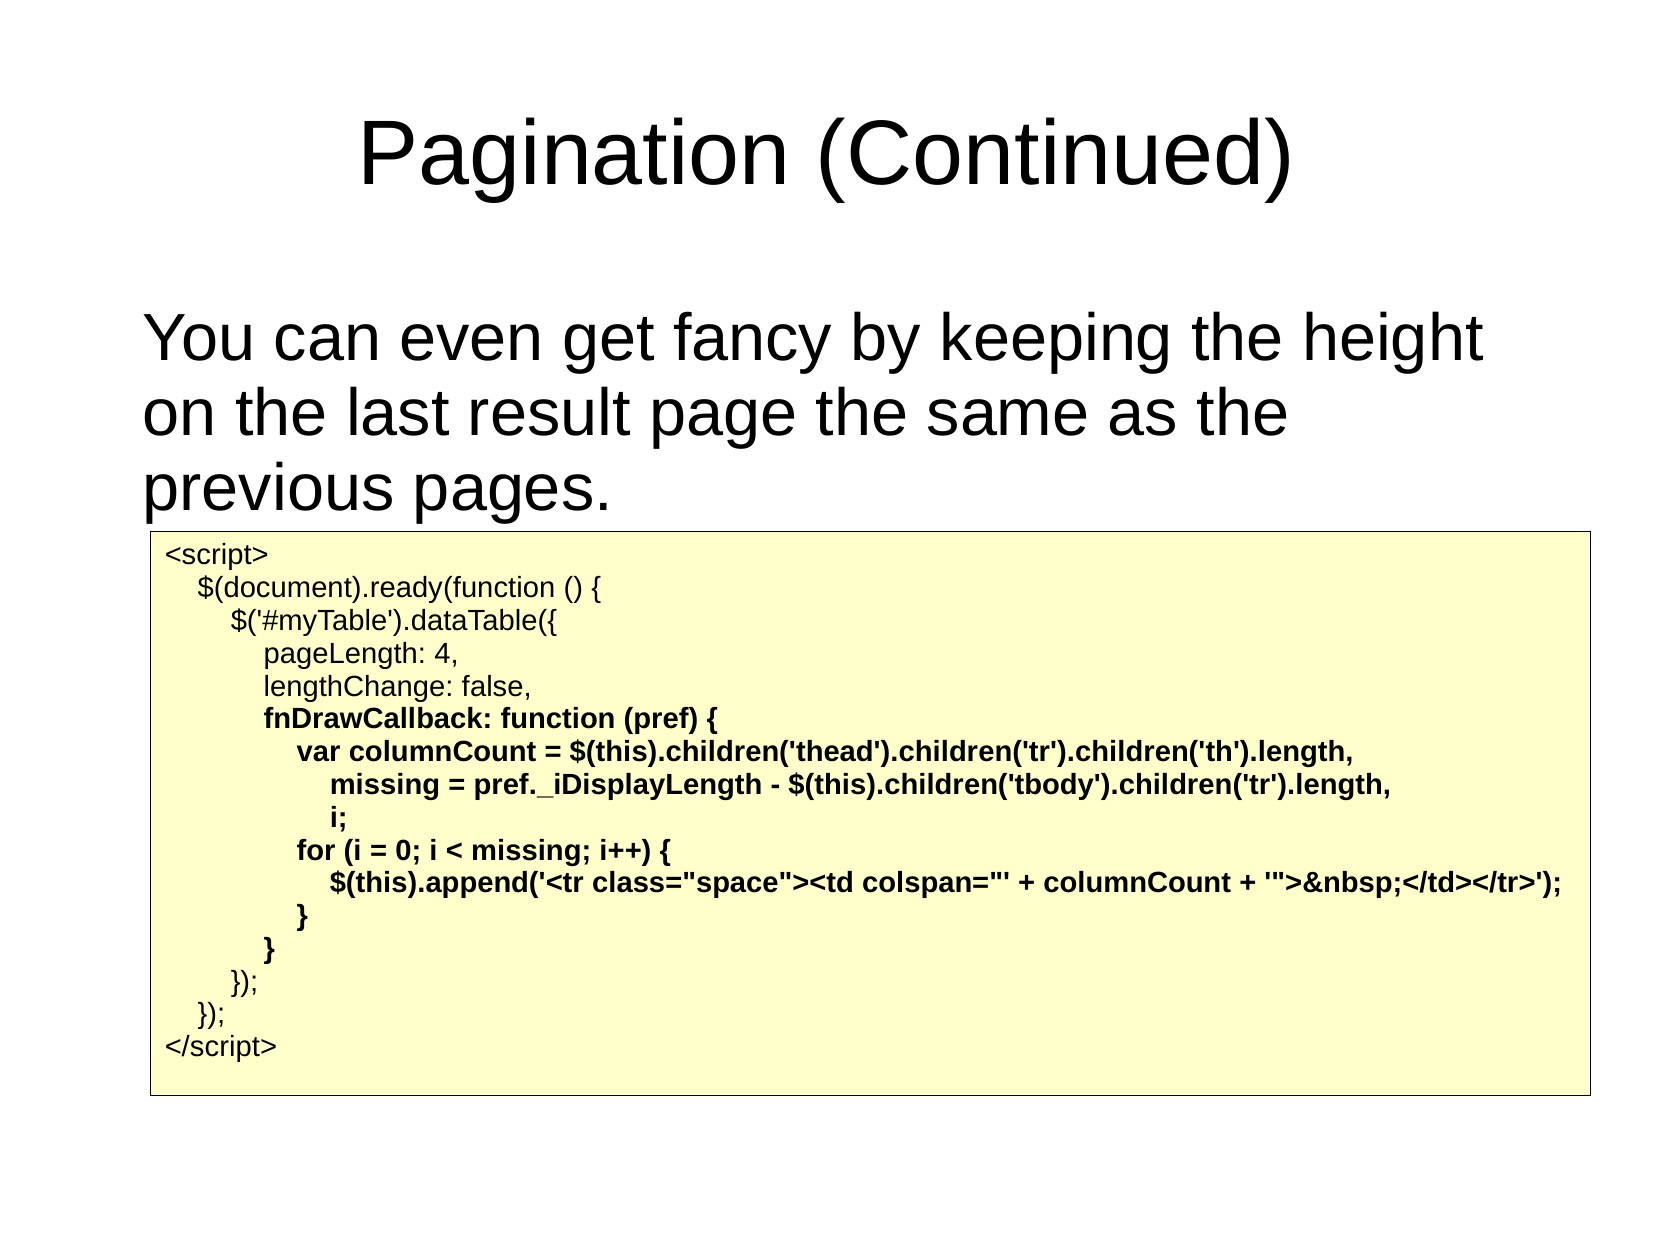

# Pagination (Continued)
You can even get fancy by keeping the height on the last result page the same as the previous pages.
<script>
 $(document).ready(function () {
 $('#myTable').dataTable({
 pageLength: 4,
 lengthChange: false,
 fnDrawCallback: function (pref) {
 var columnCount = $(this).children('thead').children('tr').children('th').length,
 missing = pref._iDisplayLength - $(this).children('tbody').children('tr').length,
 i;
 for (i = 0; i < missing; i++) {
 $(this).append('<tr class="space"><td colspan="' + columnCount + '">&nbsp;</td></tr>');
 }
 }
 });
 });
</script>